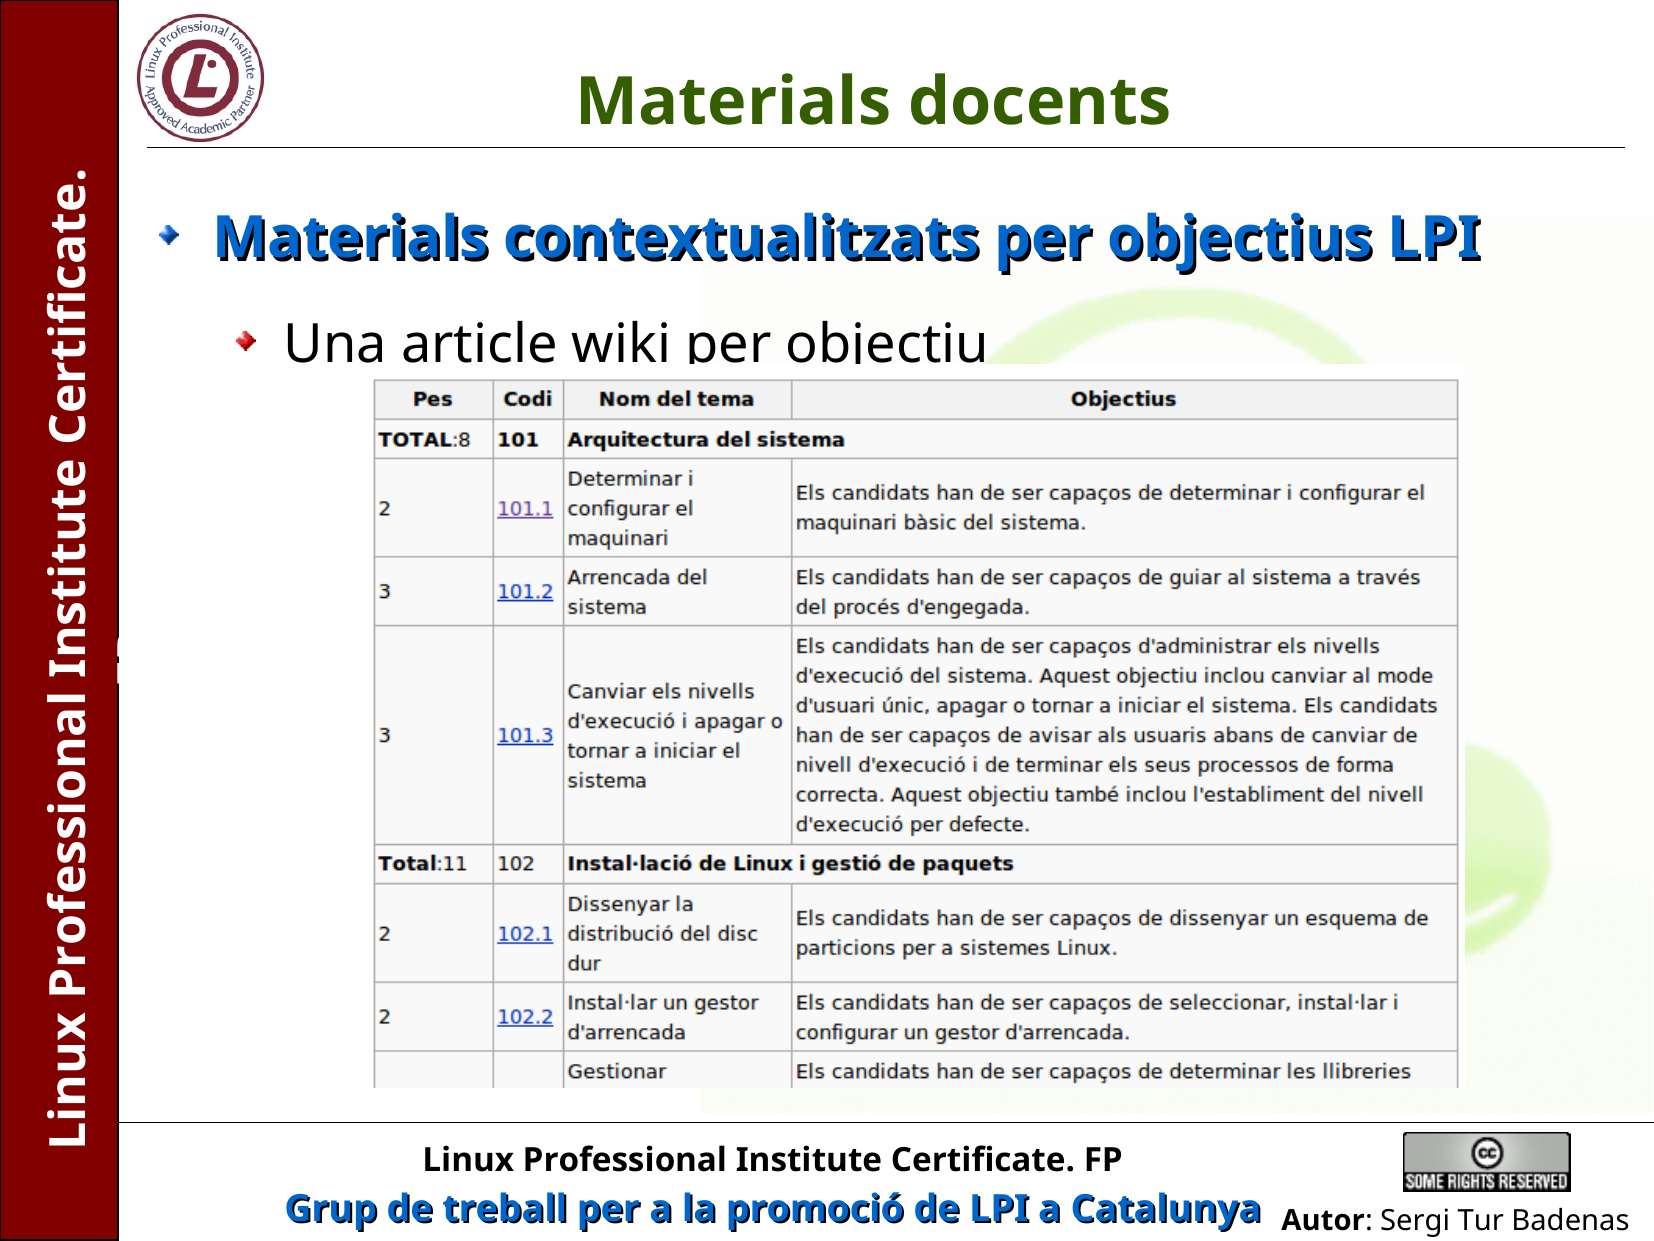

# Materials docents
Materials contextualitzats per objectius LPI
Una article wiki per objectiu